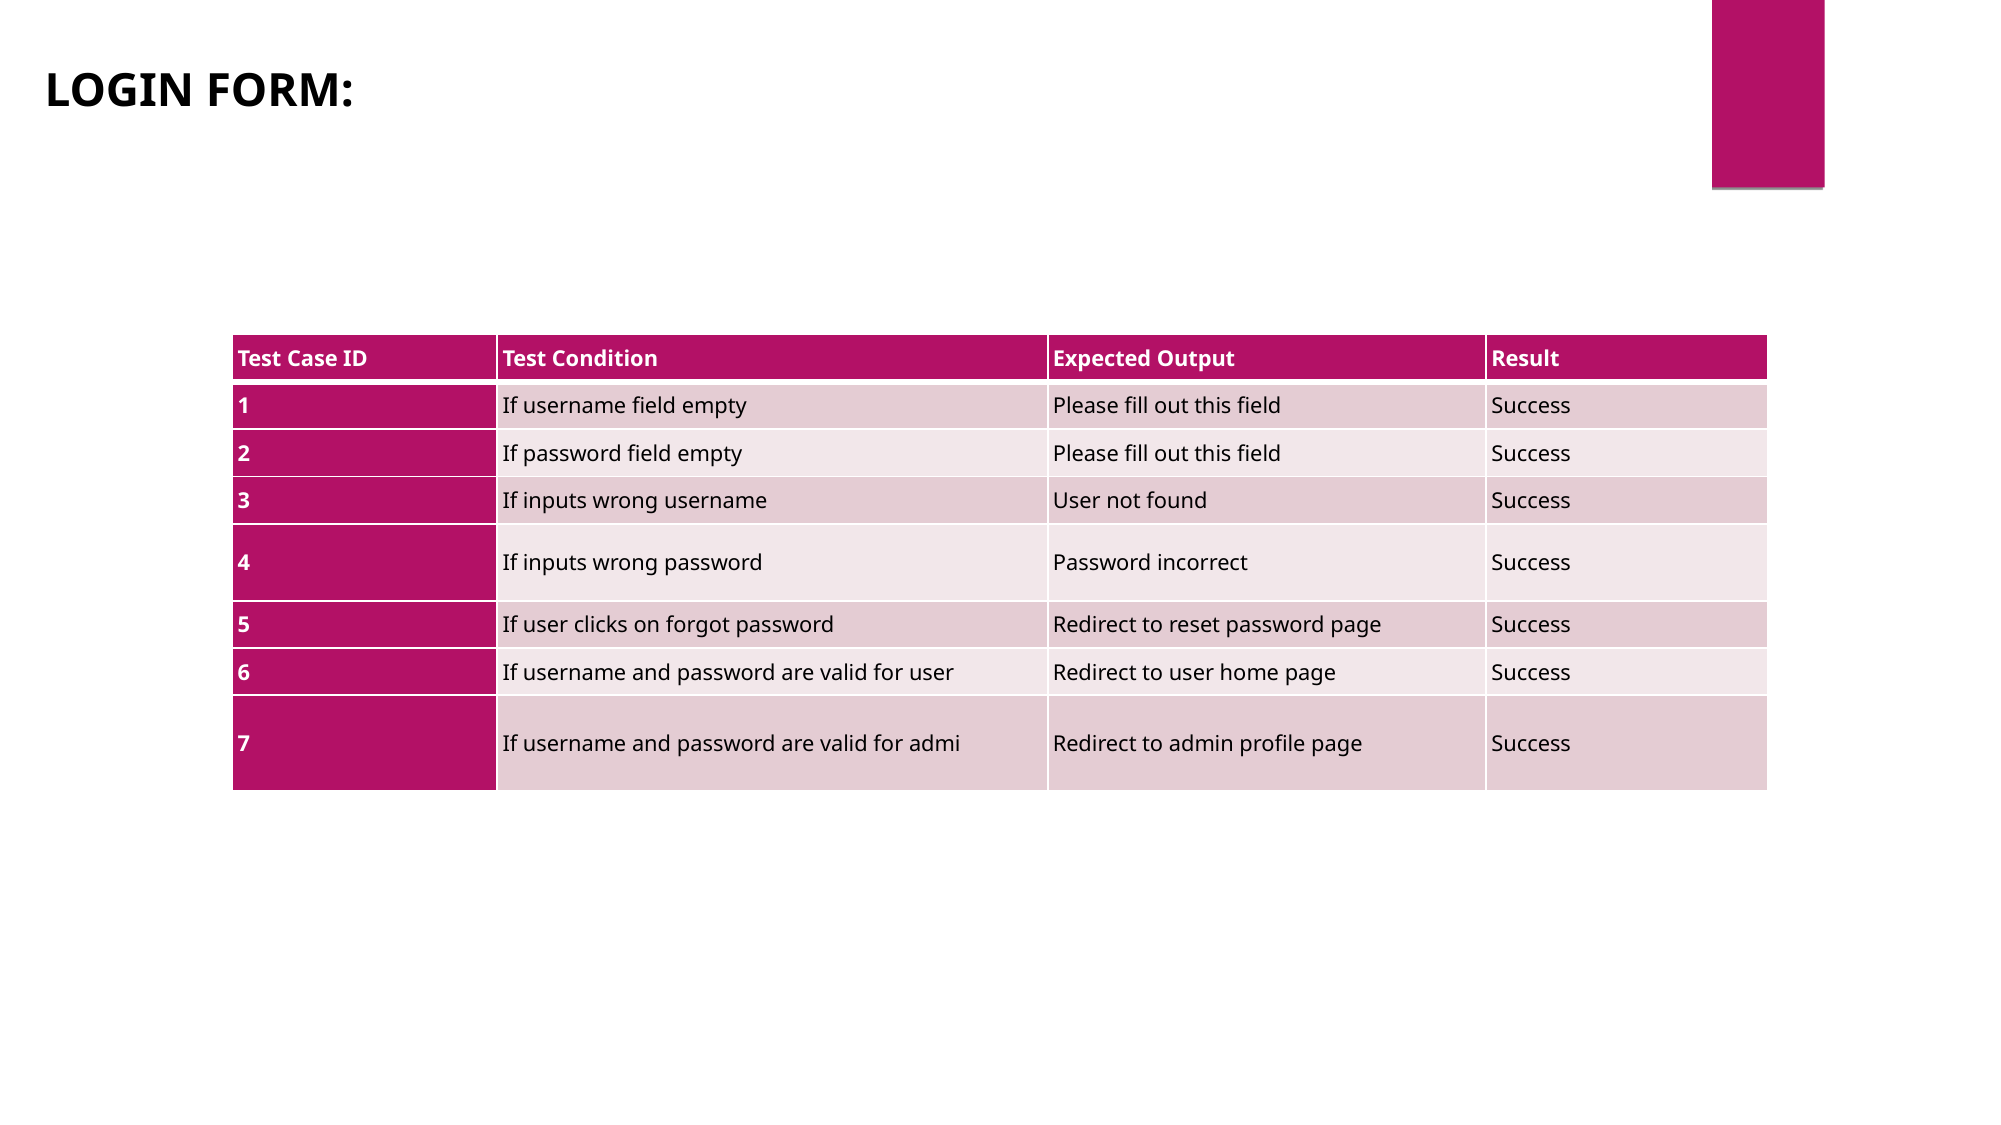

# LOGIN FORM:
| Test Case ID | Test Condition | Expected Output | Result |
| --- | --- | --- | --- |
| 1 | If username field empty | Please fill out this field | Success |
| 2 | If password field empty | Please fill out this field | Success |
| 3 | If inputs wrong username | User not found | Success |
| 4 | If inputs wrong password | Password incorrect | Success |
| 5 | If user clicks on forgot password | Redirect to reset password page | Success |
| 6 | If username and password are valid for user | Redirect to user home page | Success |
| 7 | If username and password are valid for admi | Redirect to admin profile page | Success |